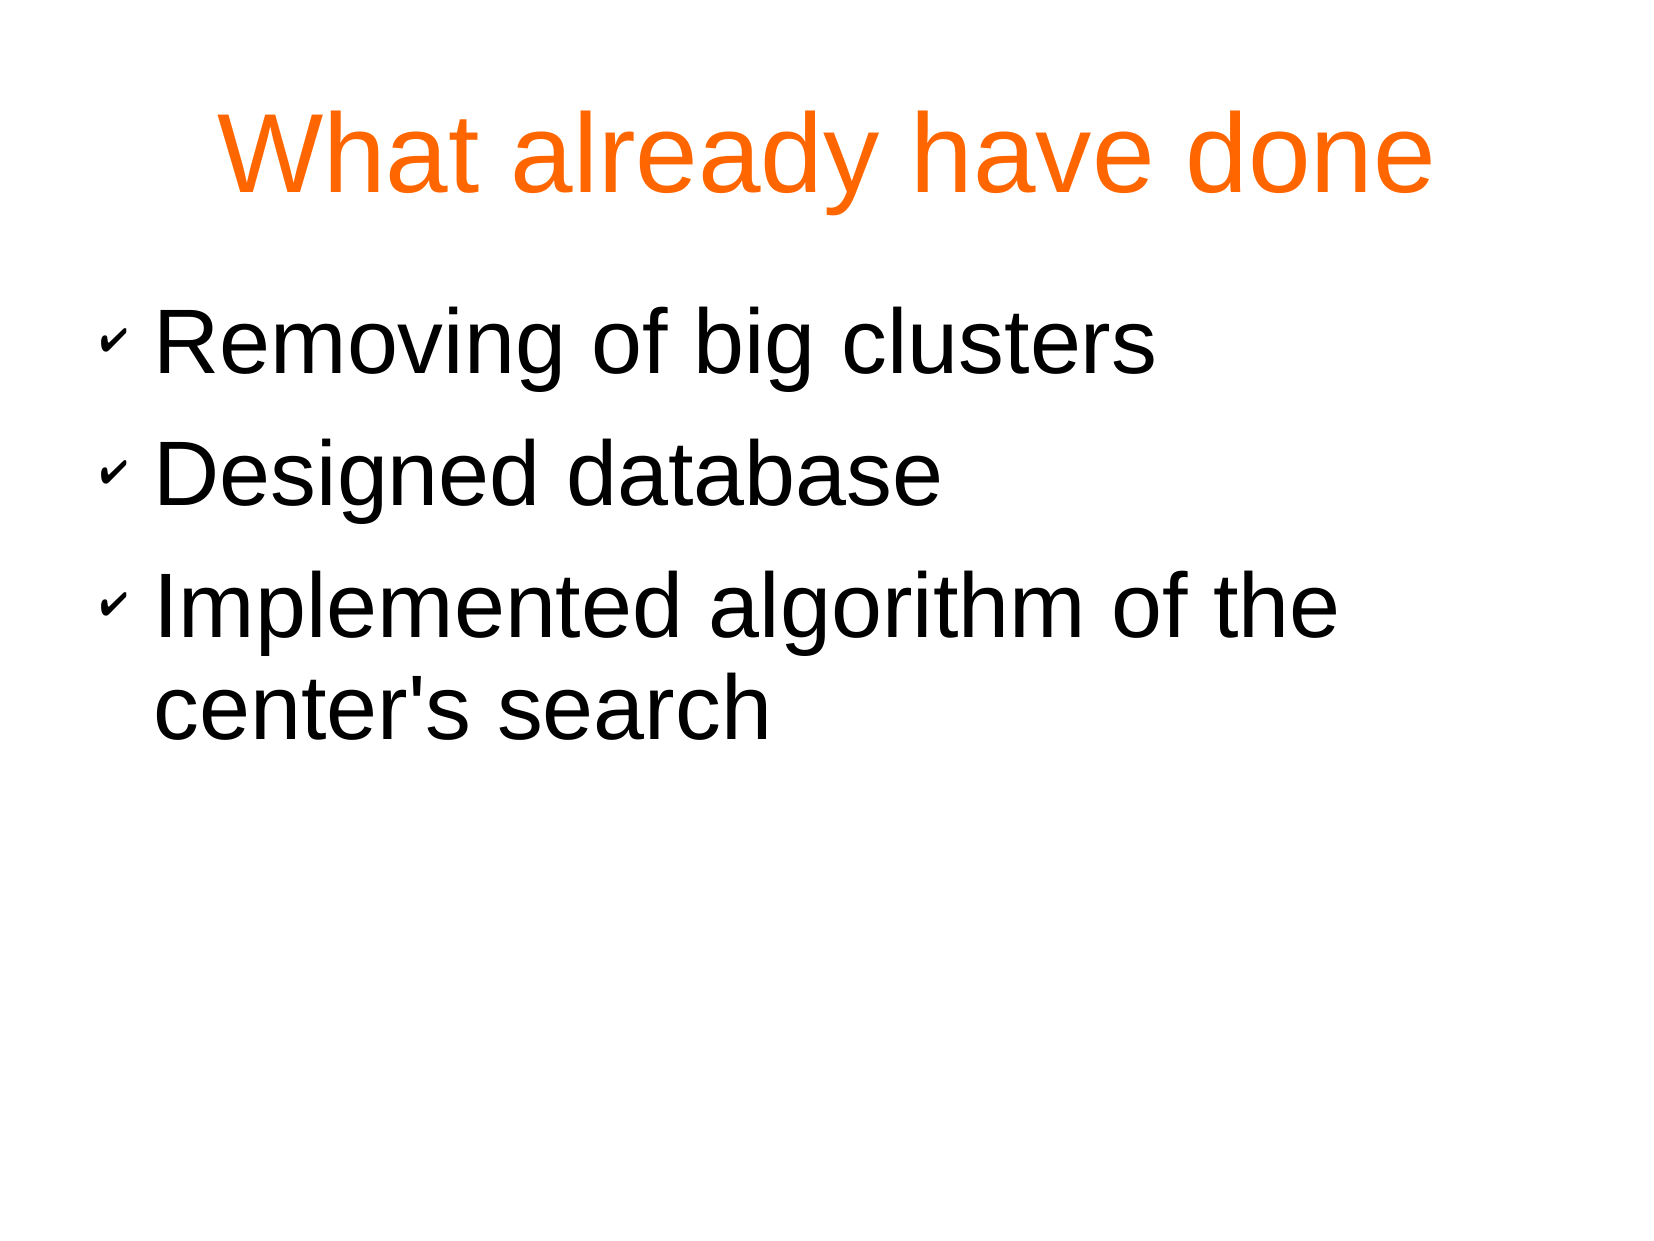

# What already have done
Removing of big clusters
Designed database
Implemented algorithm of the center's search